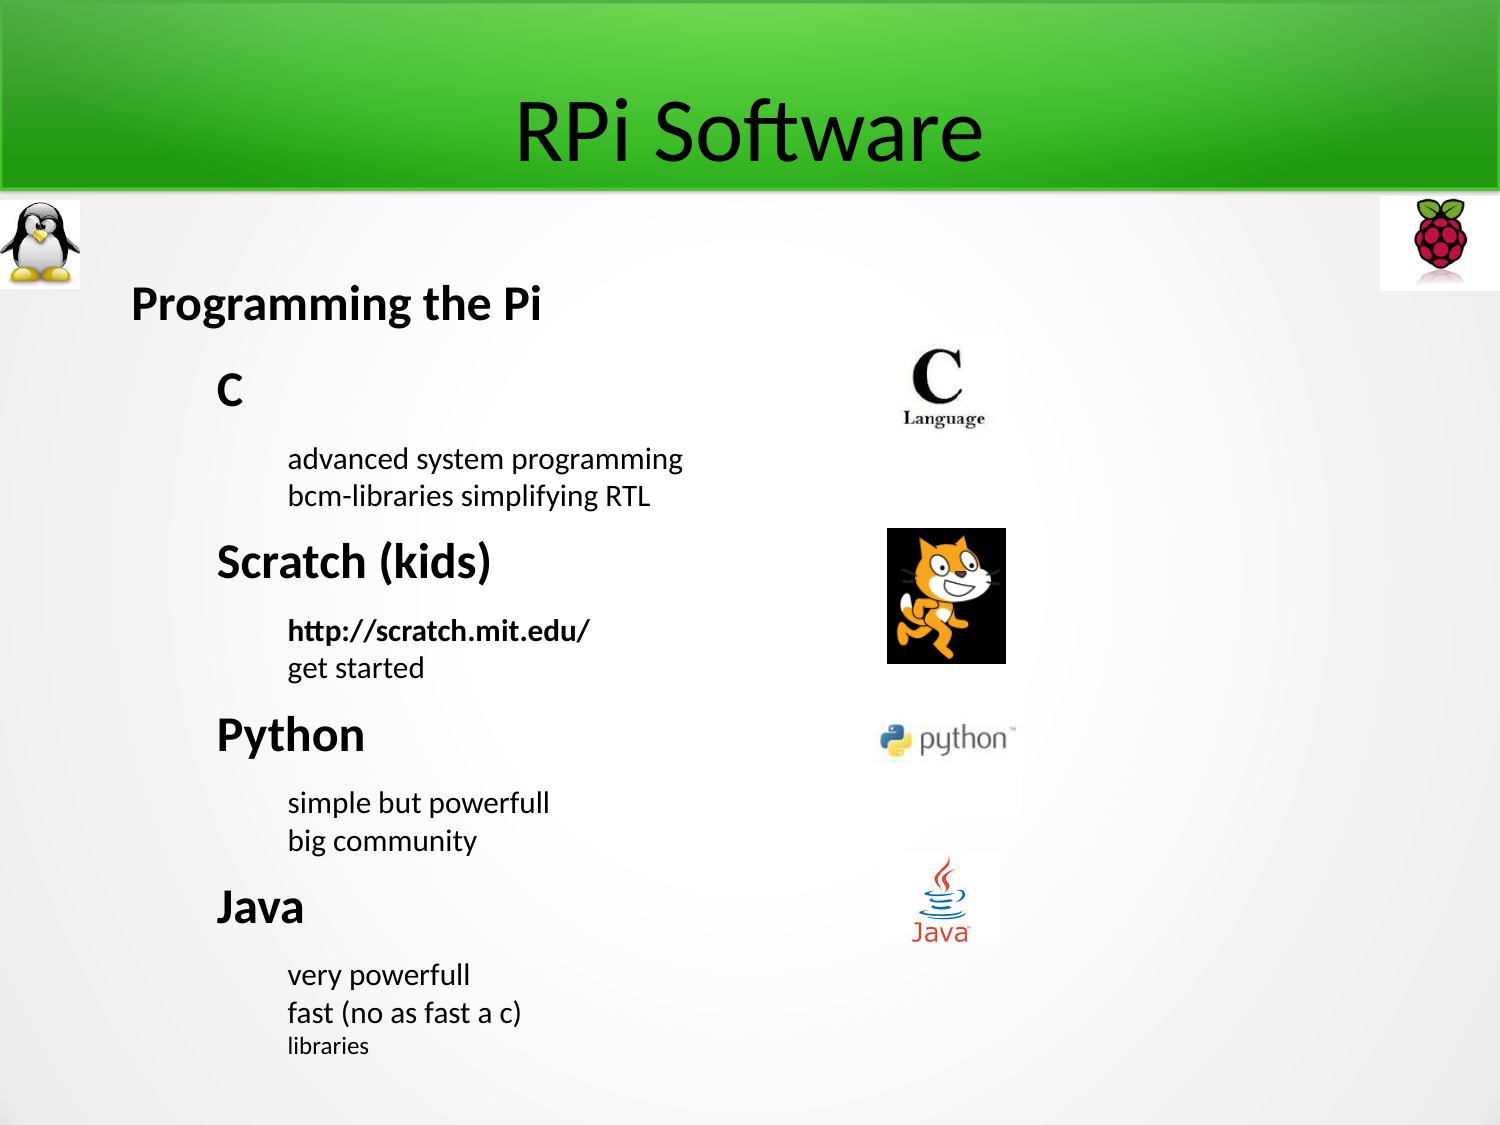

# RPi Software
Programming the Pi
C
advanced system programming
bcm-libraries simplifying RTL
Scratch (kids)
http://scratch.mit.edu/
get started
Python
simple but powerfull
big community
Java
very powerfull
fast (no as fast a c)
libraries